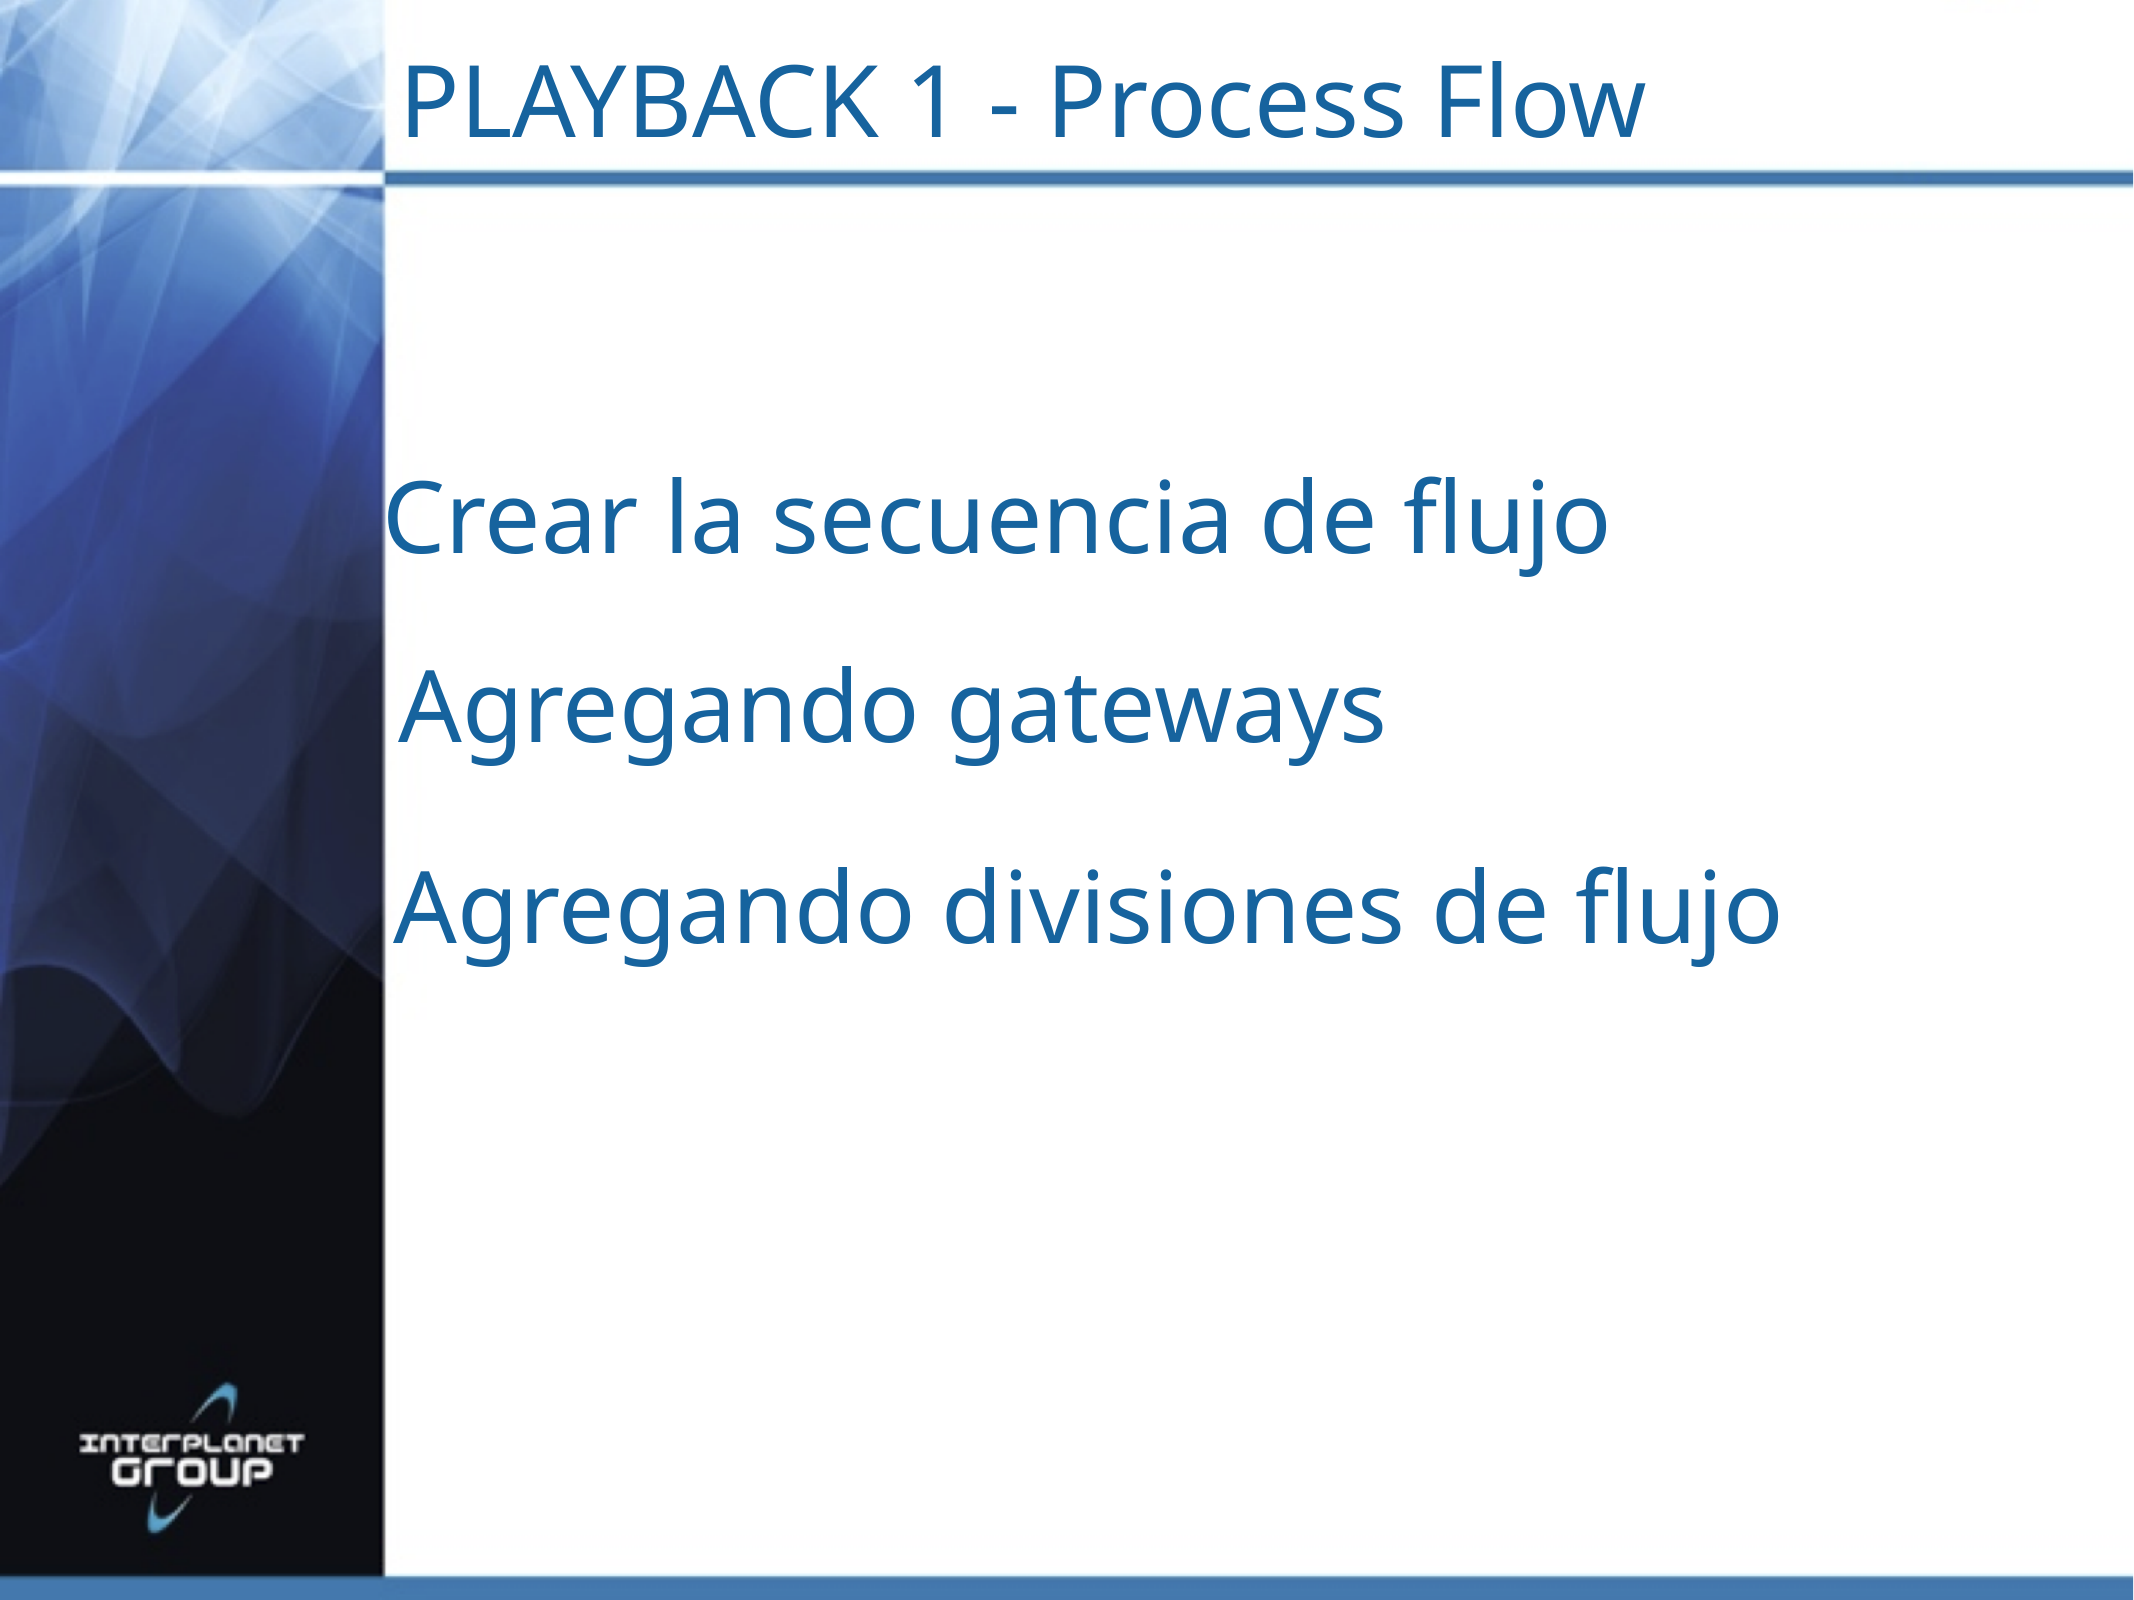

# PLAYBACK 1 - Process Flow
Crear la secuencia de flujo
Agregando gateways
Agregando divisiones de flujo